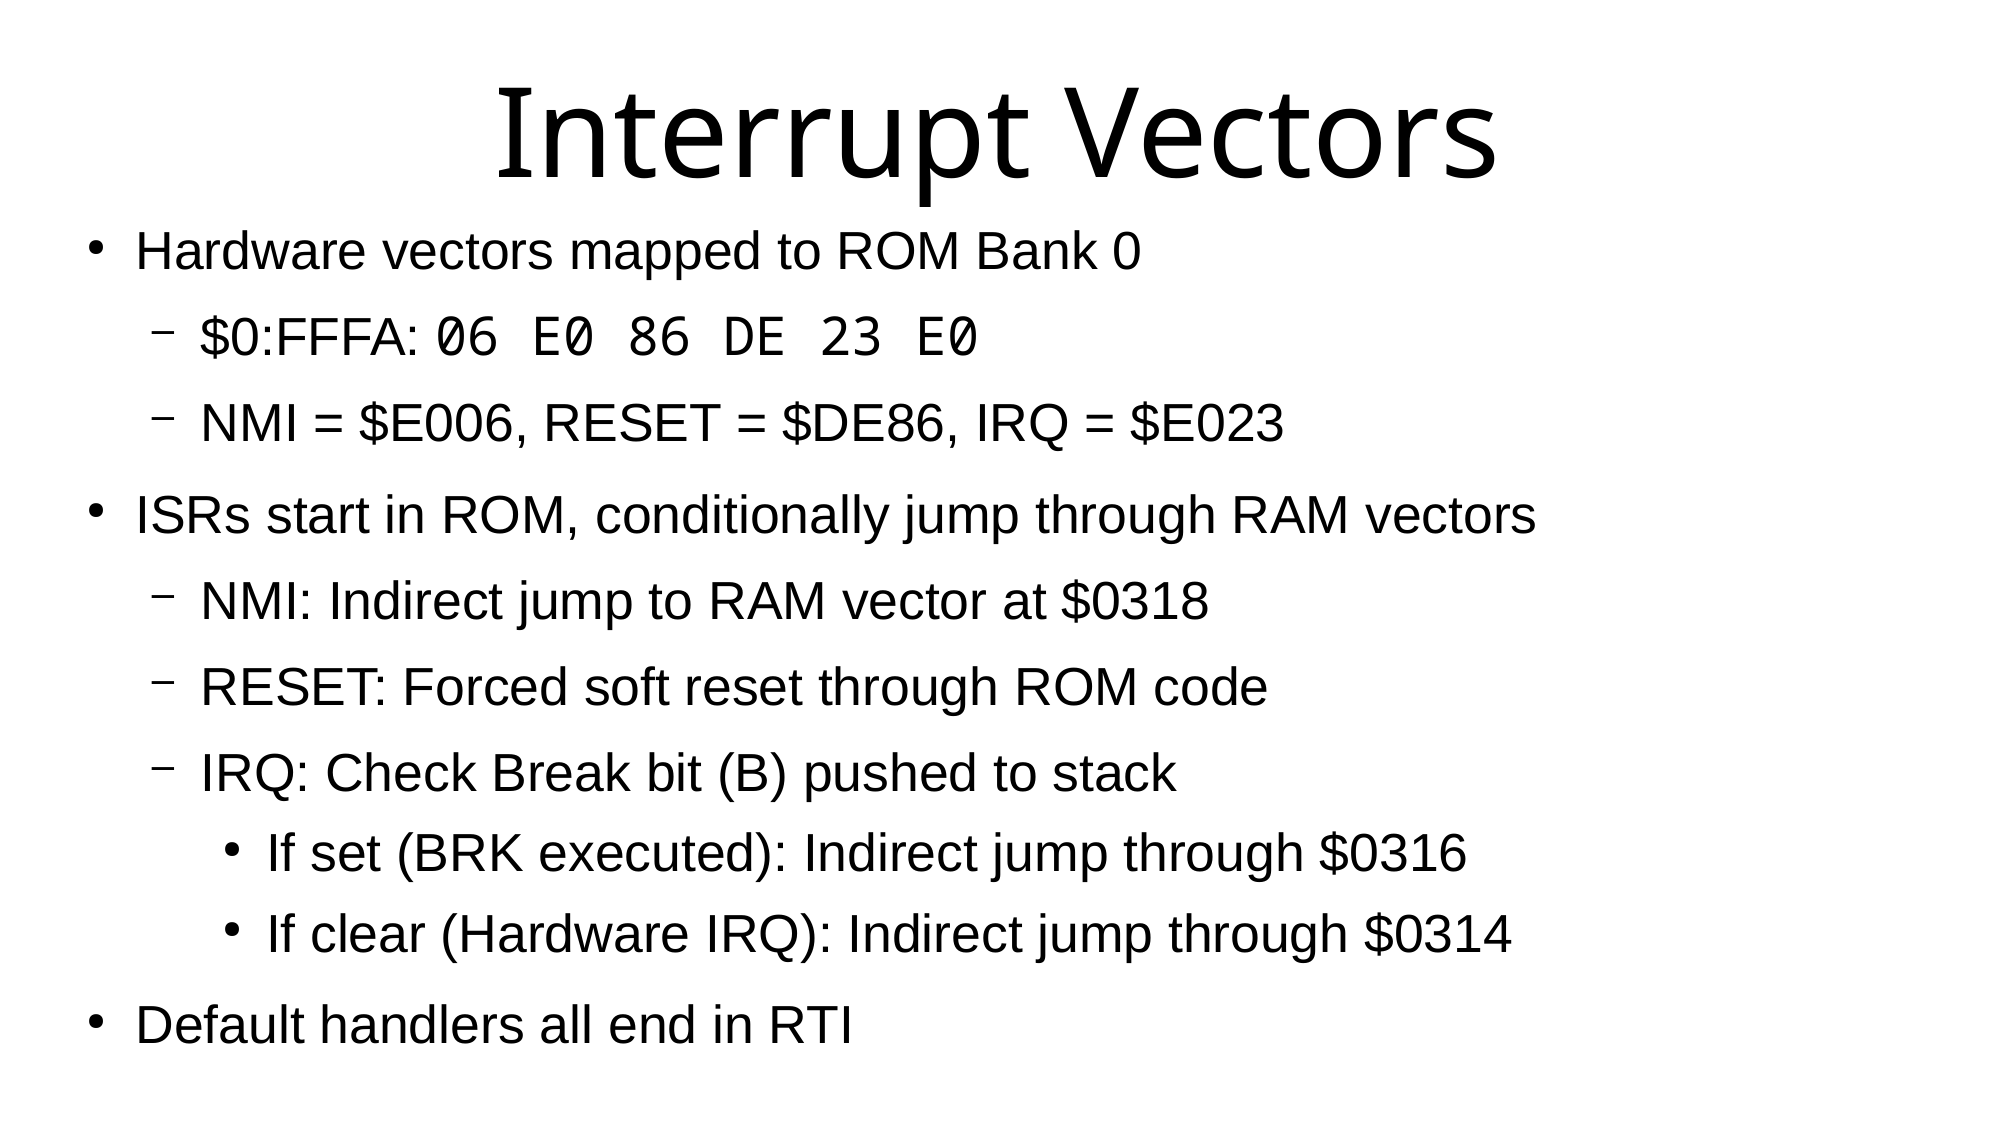

Interrupt Vectors
# Hardware vectors mapped to ROM Bank 0
$0:FFFA: 06 E0 86 DE 23 E0
NMI = $E006, RESET = $DE86, IRQ = $E023
ISRs start in ROM, conditionally jump through RAM vectors
NMI: Indirect jump to RAM vector at $0318
RESET: Forced soft reset through ROM code
IRQ: Check Break bit (B) pushed to stack
If set (BRK executed): Indirect jump through $0316
If clear (Hardware IRQ): Indirect jump through $0314
Default handlers all end in RTI